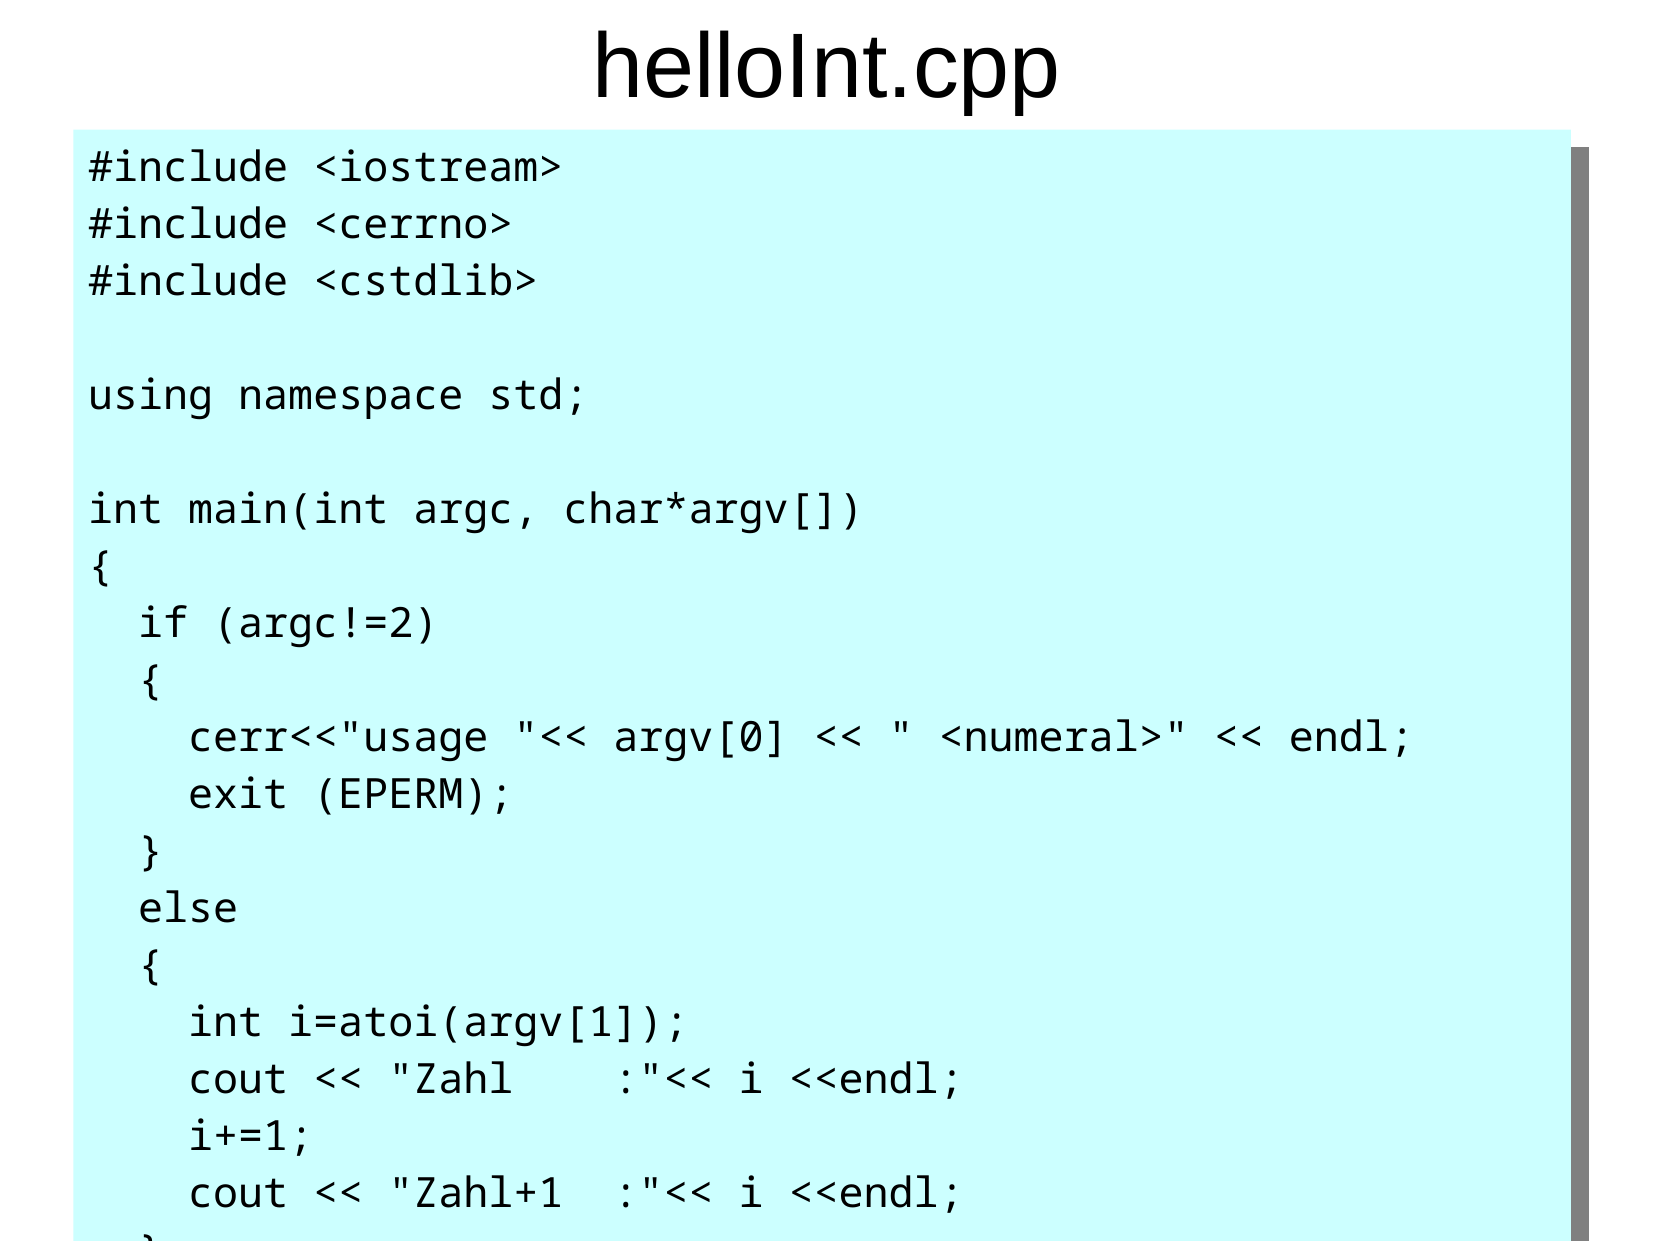

# helloInt.cpp
#include <iostream>
#include <cerrno>
#include <cstdlib>
using namespace std;
int main(int argc, char*argv[])
{
 if (argc!=2)
 {
 cerr<<"usage "<< argv[0] << " <numeral>" << endl;
 exit (EPERM);
 }
 else
 {
 int i=atoi(argv[1]);
 cout << "Zahl :"<< i <<endl;
 i+=1;
 cout << "Zahl+1 :"<< i <<endl;
 }
 return 0;
}
13